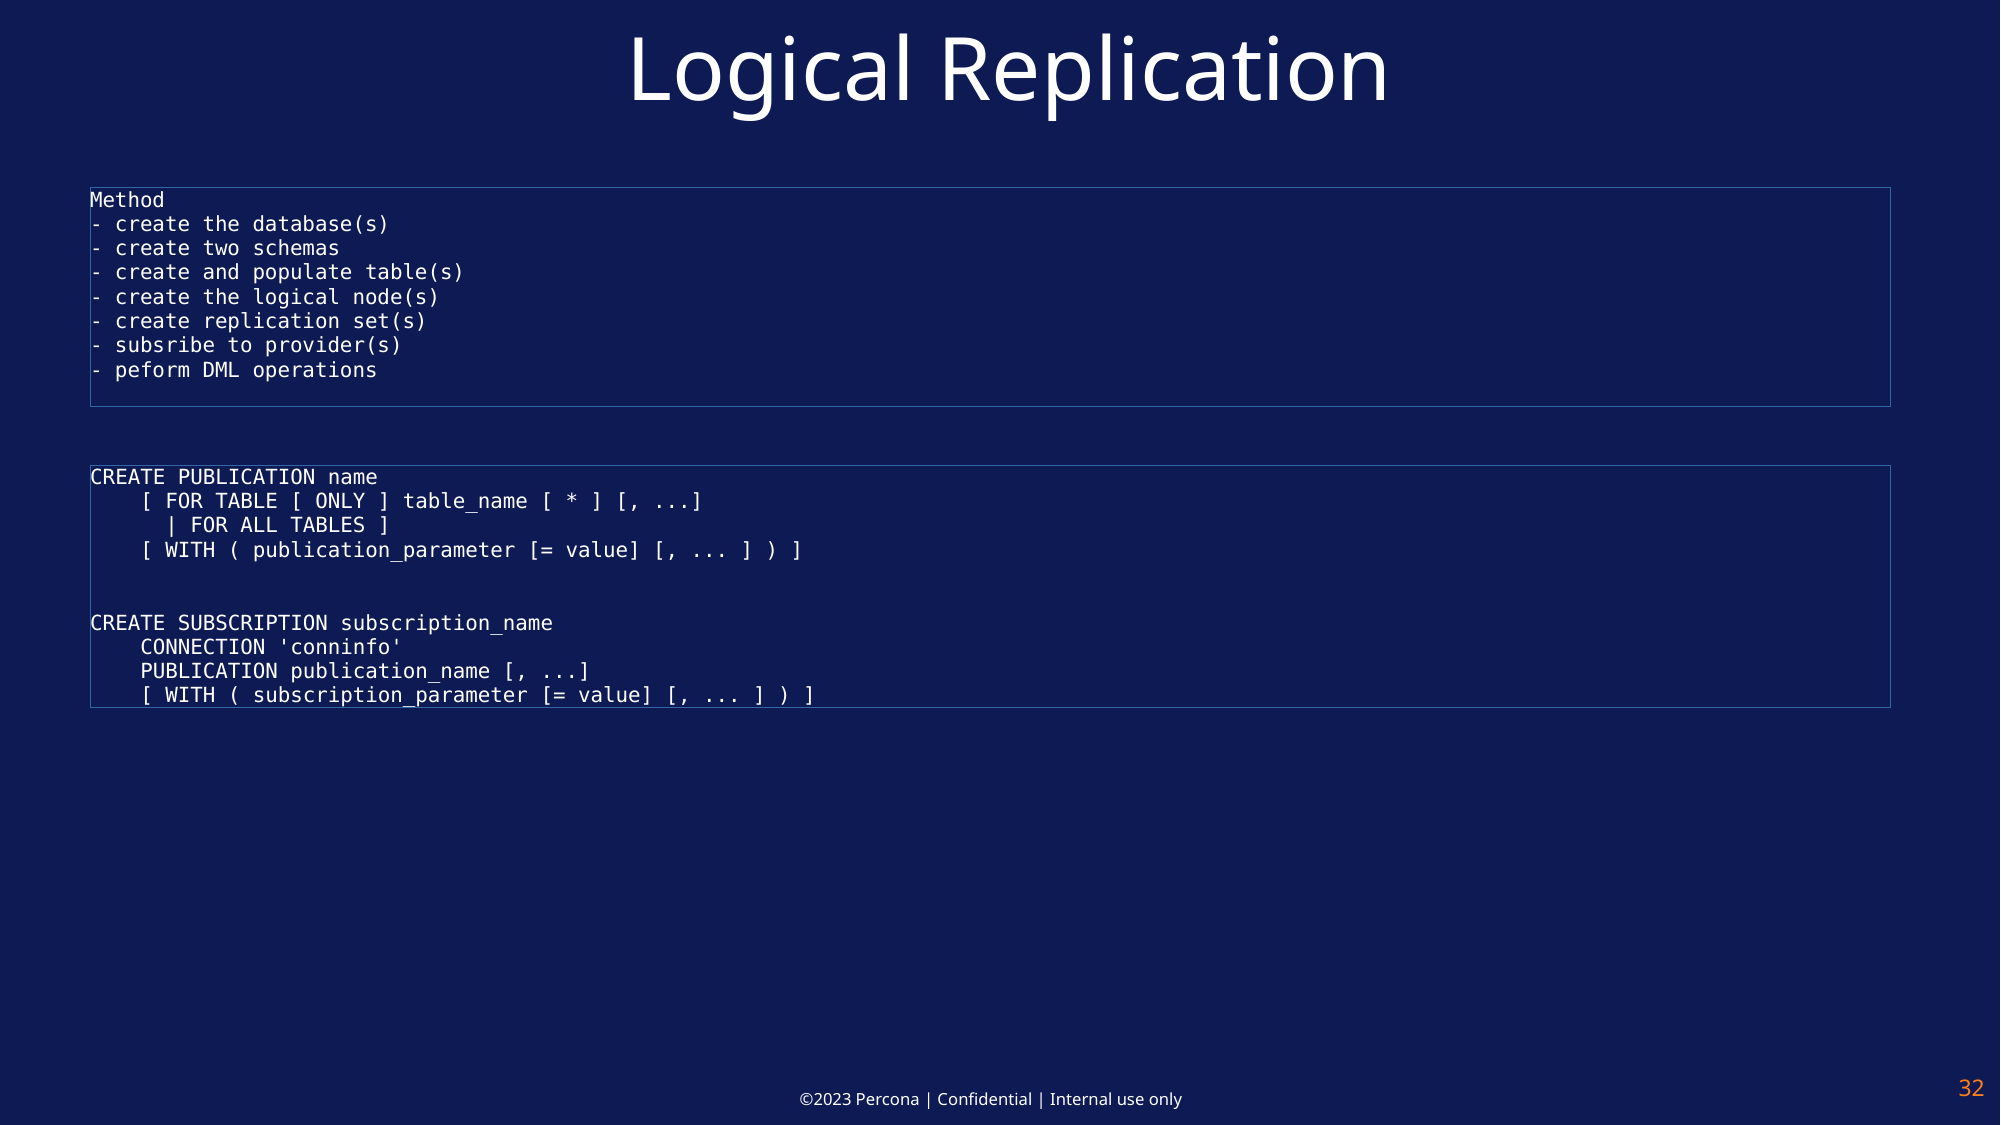

Logical Replication
# Method - create the database(s) - create two schemas - create and populate table(s) - create the logical node(s) - create replication set(s) - subsribe to provider(s) - peform DML operations
CREATE PUBLICATION name
 [ FOR TABLE [ ONLY ] table_name [ * ] [, ...]
 | FOR ALL TABLES ]
 [ WITH ( publication_parameter [= value] [, ... ] ) ]
CREATE SUBSCRIPTION subscription_name
 CONNECTION 'conninfo'
 PUBLICATION publication_name [, ...]
 [ WITH ( subscription_parameter [= value] [, ... ] ) ]